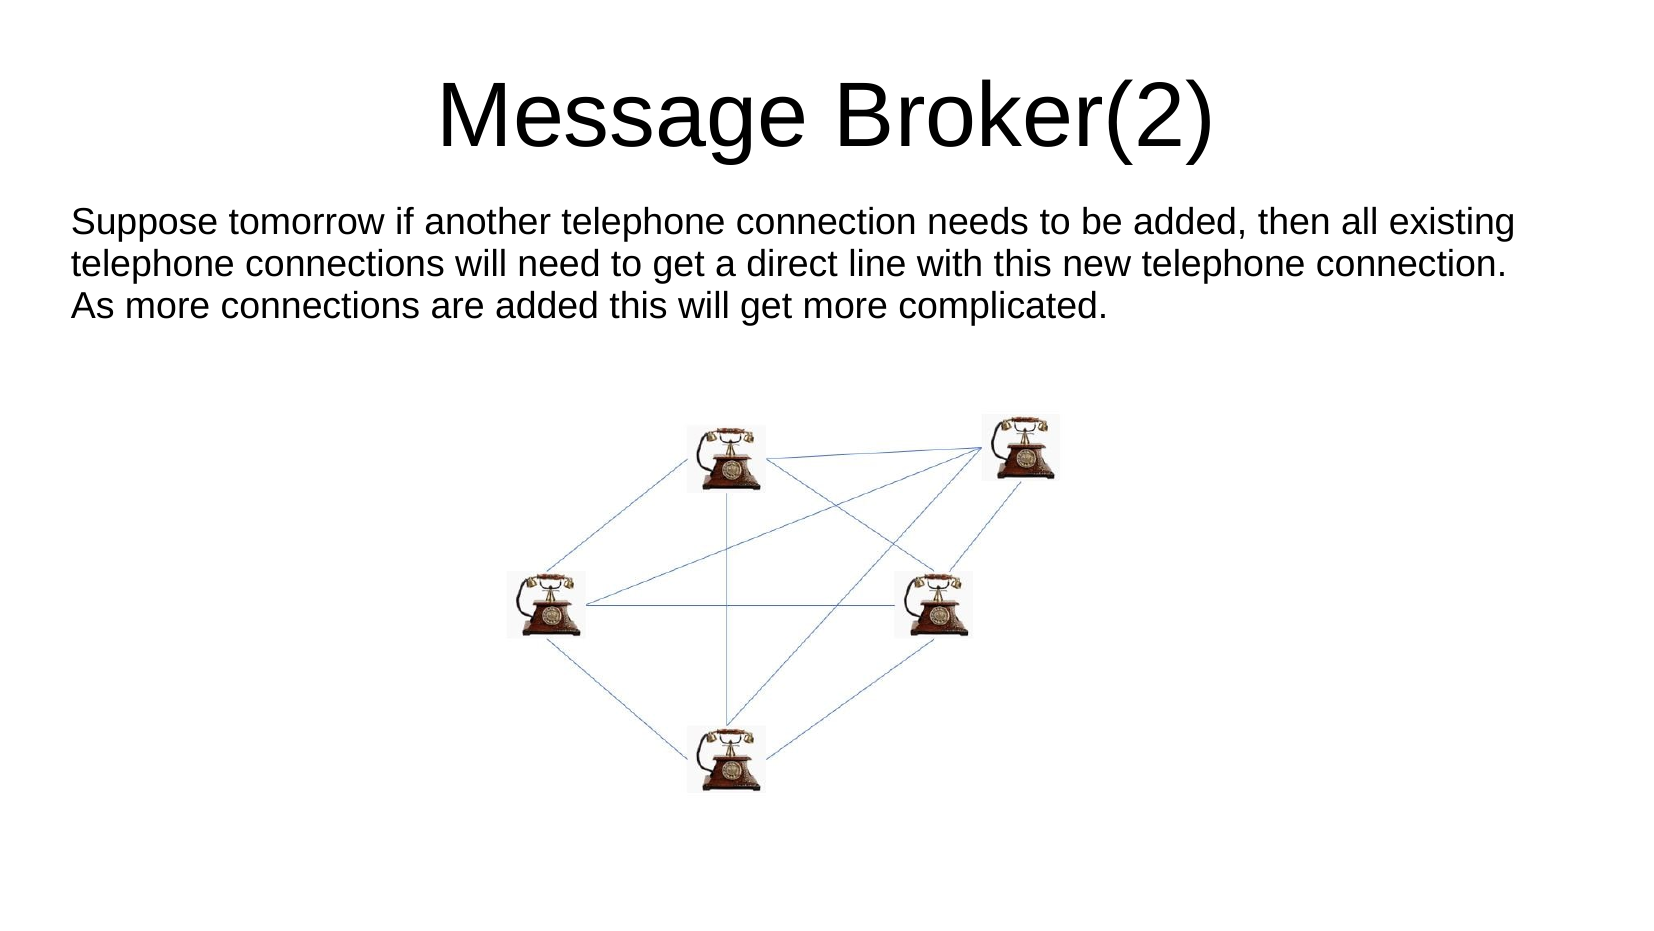

# Message Broker(2)
Suppose tomorrow if another telephone connection needs to be added, then all existing telephone connections will need to get a direct line with this new telephone connection. As more connections are added this will get more complicated.